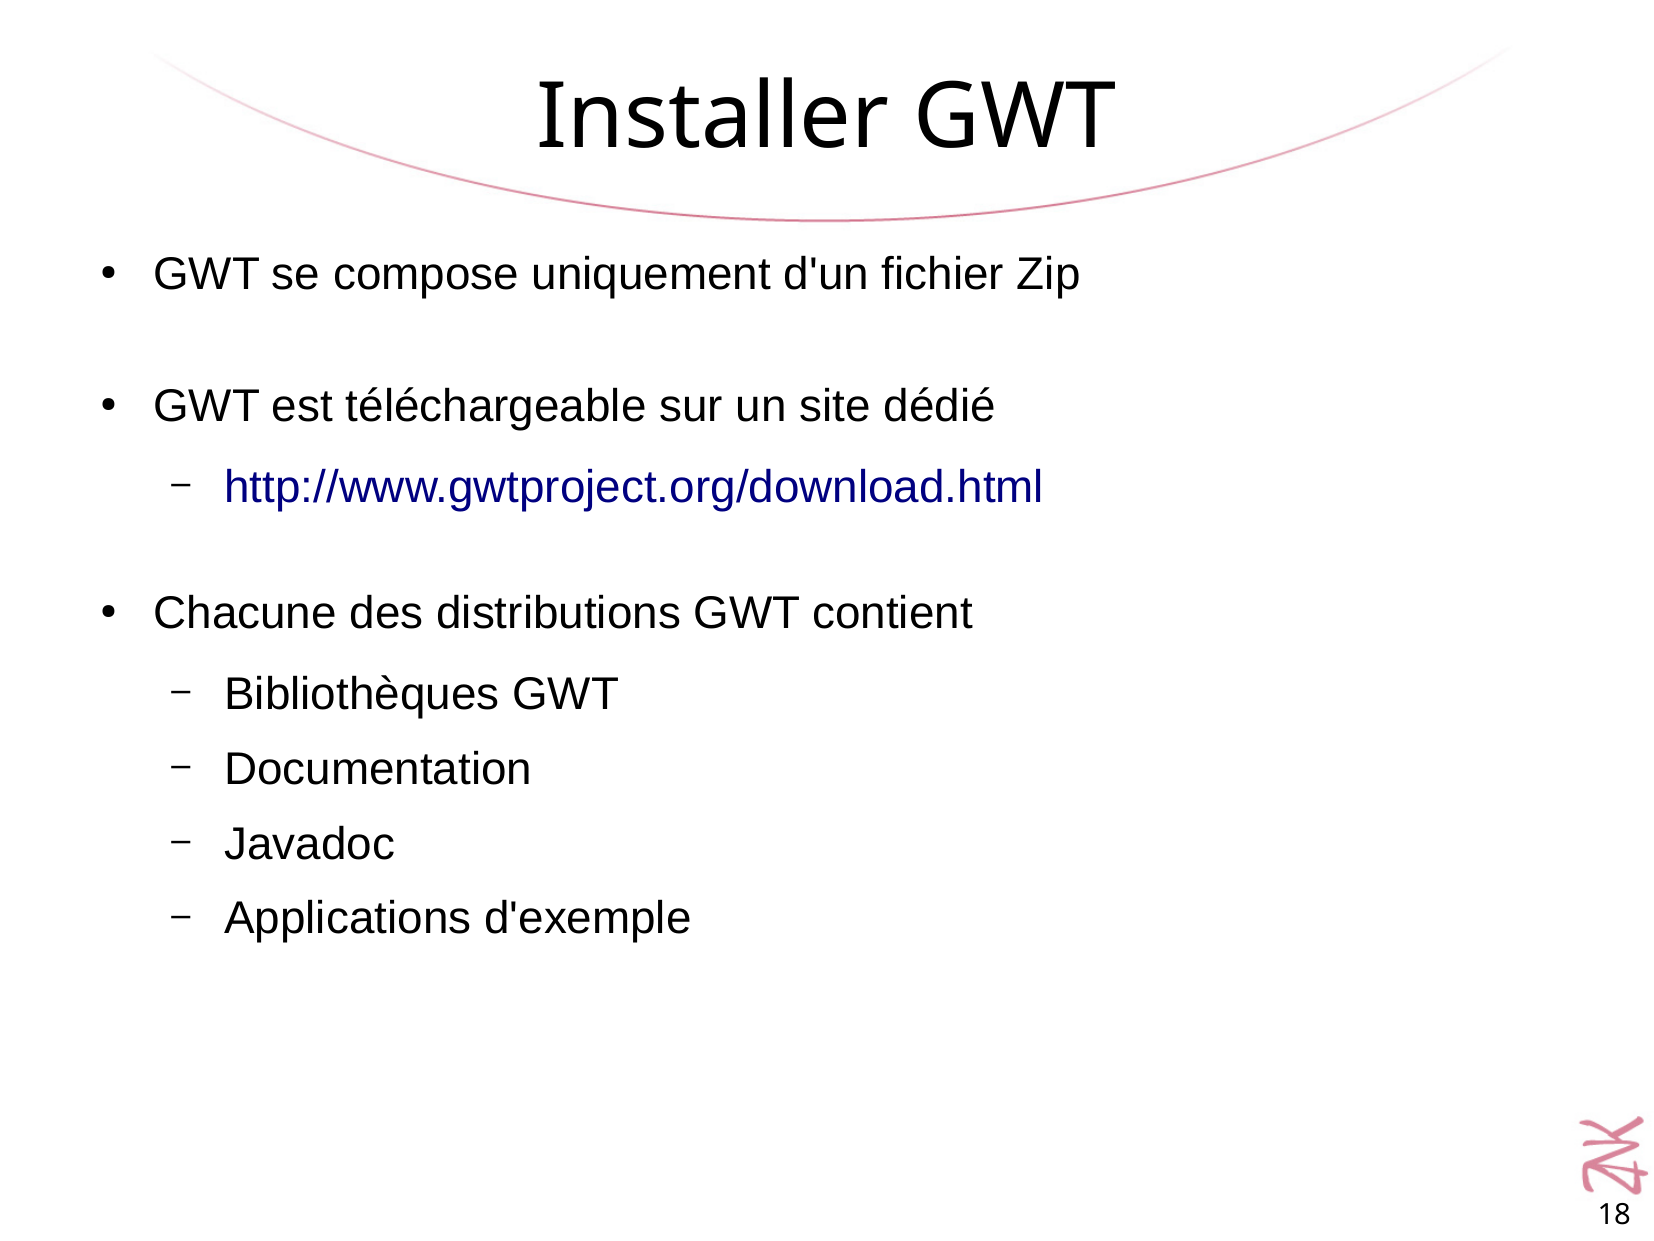

# Installer GWT
GWT se compose uniquement d'un fichier Zip
GWT est téléchargeable sur un site dédié
http://www.gwtproject.org/download.html
Chacune des distributions GWT contient
Bibliothèques GWT
Documentation
Javadoc
Applications d'exemple
18